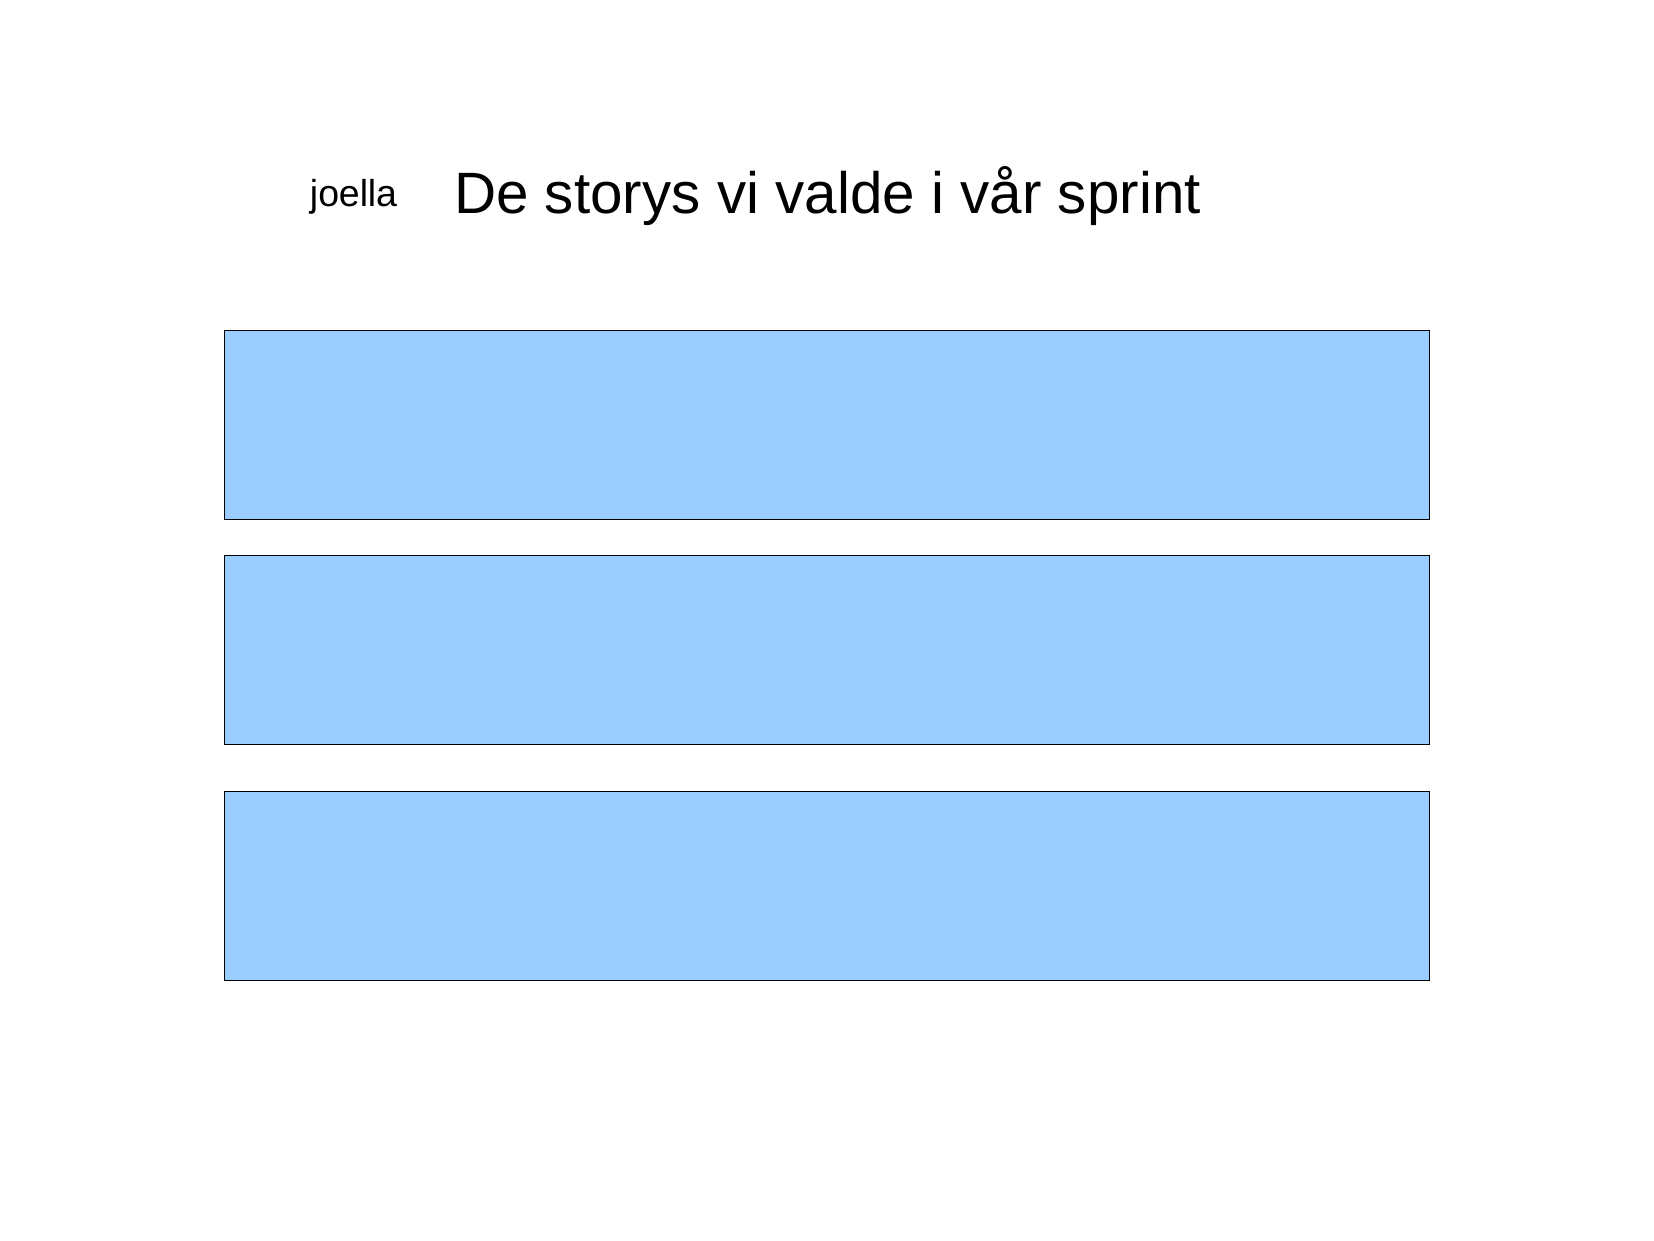

De storys vi valde i vår sprint
joella
Som en användare vill jag kunna spela videopoker så att jag kan
öva upp min intuitiva förståelse för sannolikhet kring
kortkombinationer.
Som en användare vill jag kunna satsa pengar för att uppnå ett
större moment av spänning.
Som en användare vill jag kunna spara mina tillgångar så att jag
kan fortsätta spela vid ett senare tillfälle.